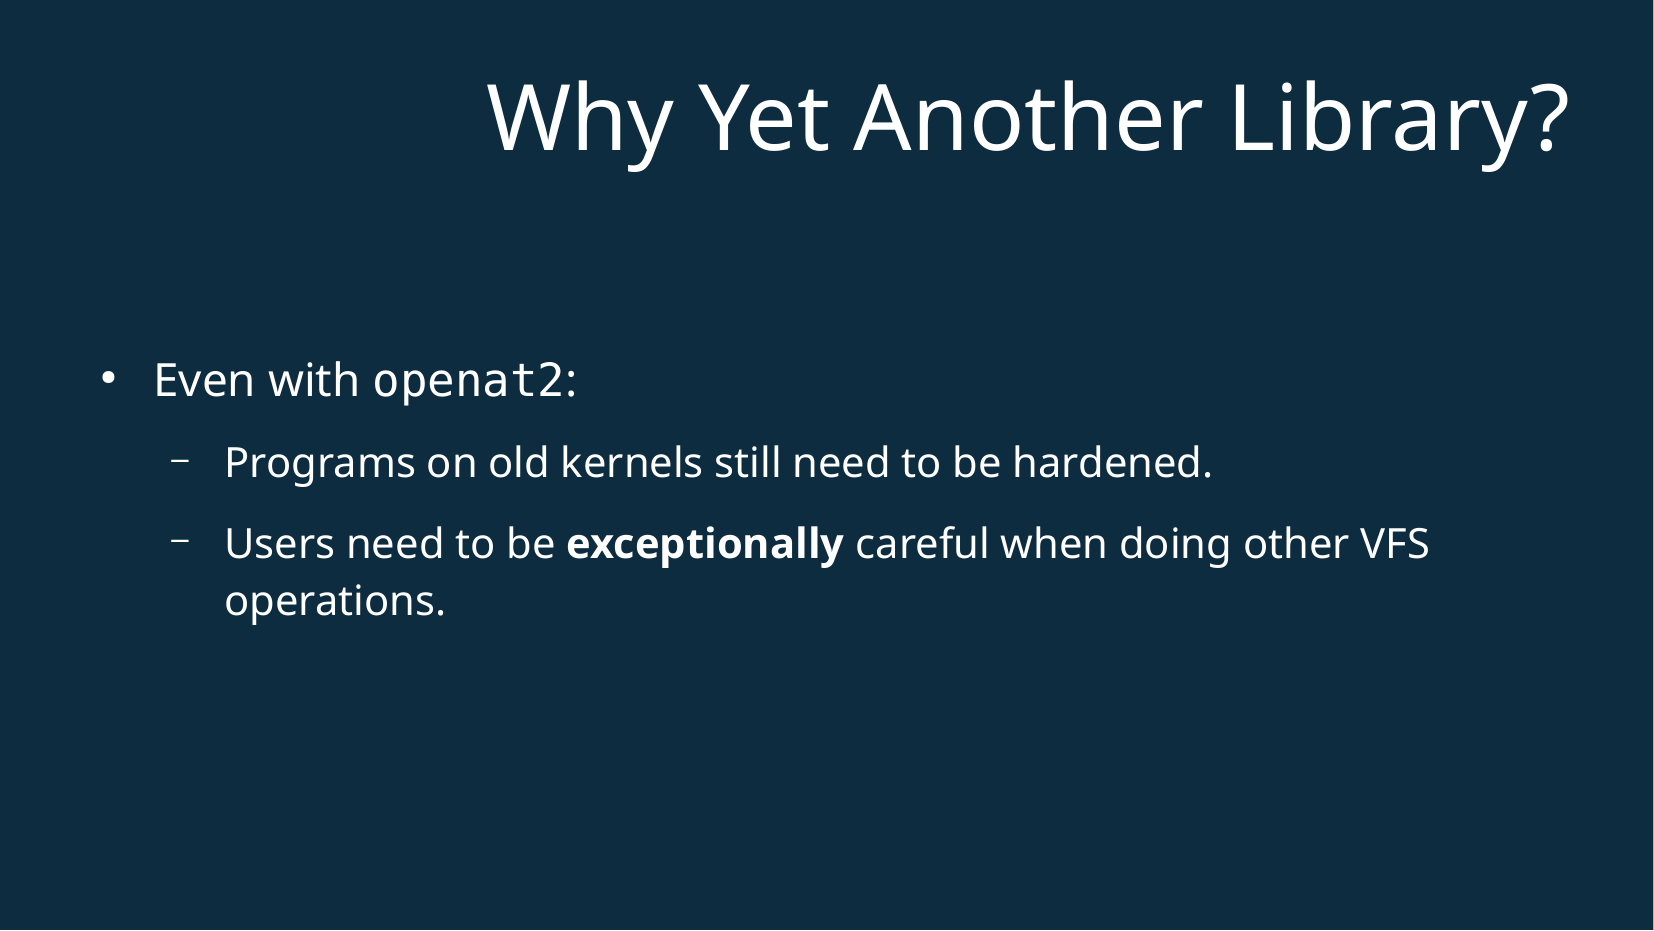

# Why Yet Another Library?
Even with openat2:
Programs on old kernels still need to be hardened.
Users need to be exceptionally careful when doing other VFS operations.